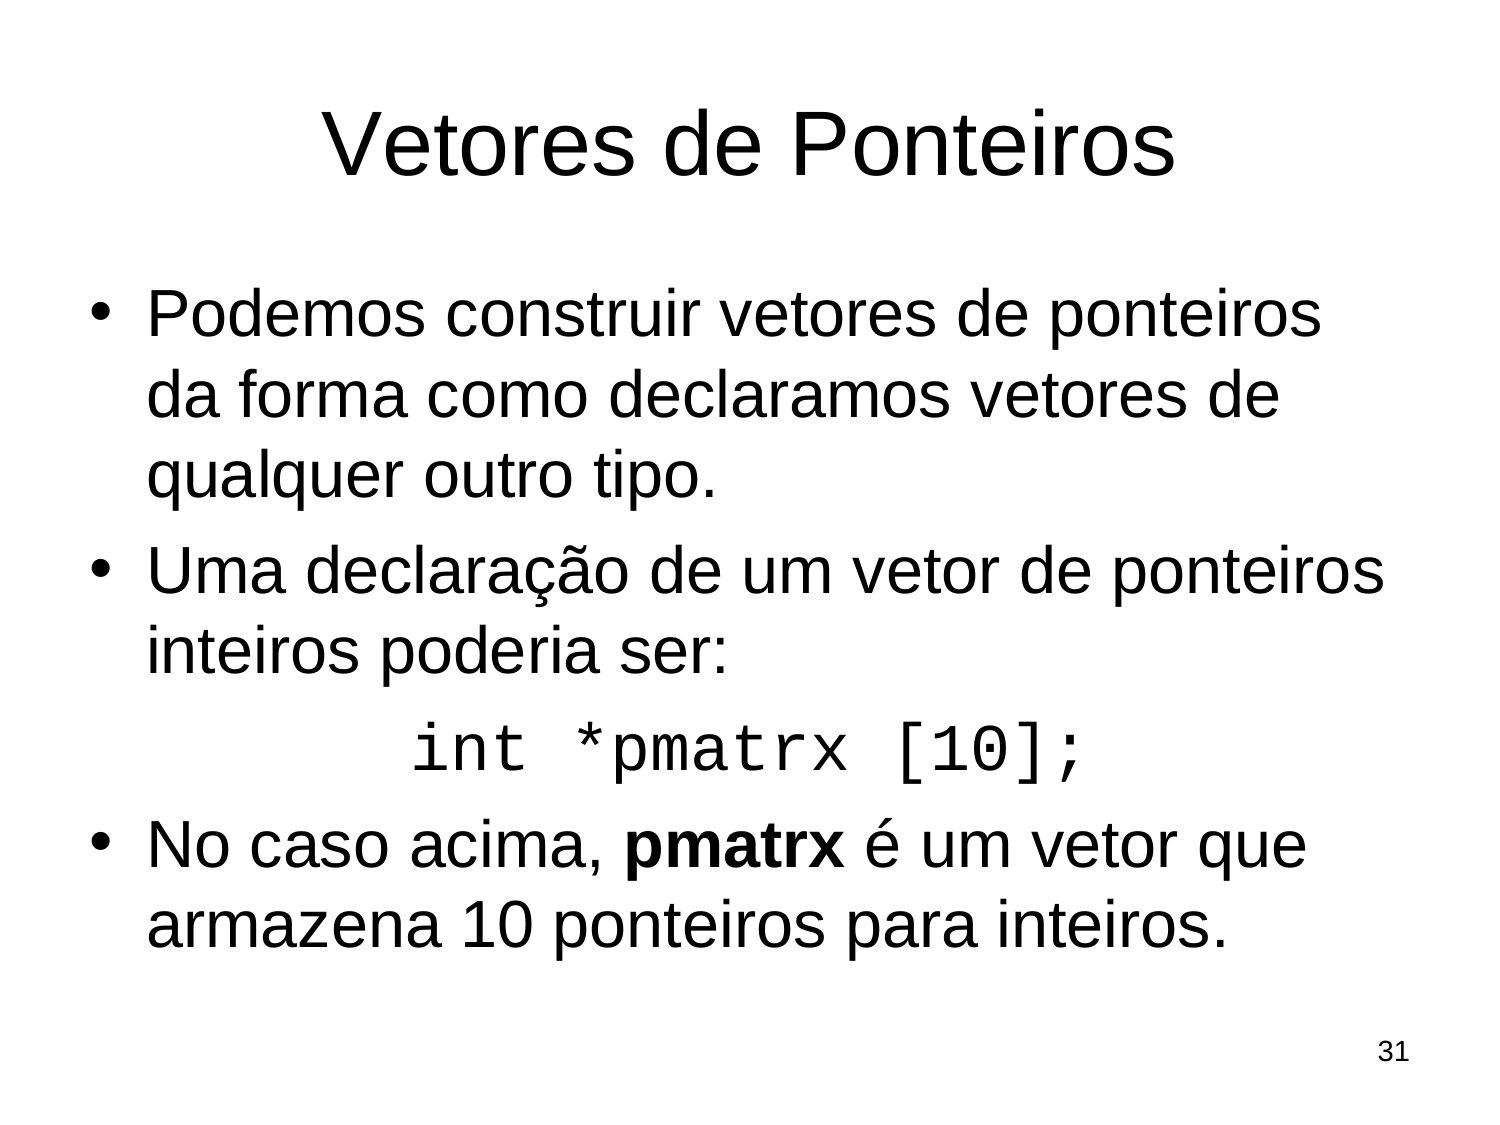

# Vetores de Ponteiros
Podemos construir vetores de ponteiros da forma como declaramos vetores de qualquer outro tipo.
Uma declaração de um vetor de ponteiros inteiros poderia ser:
int *pmatrx [10];
No caso acima, pmatrx é um vetor que armazena 10 ponteiros para inteiros.
31